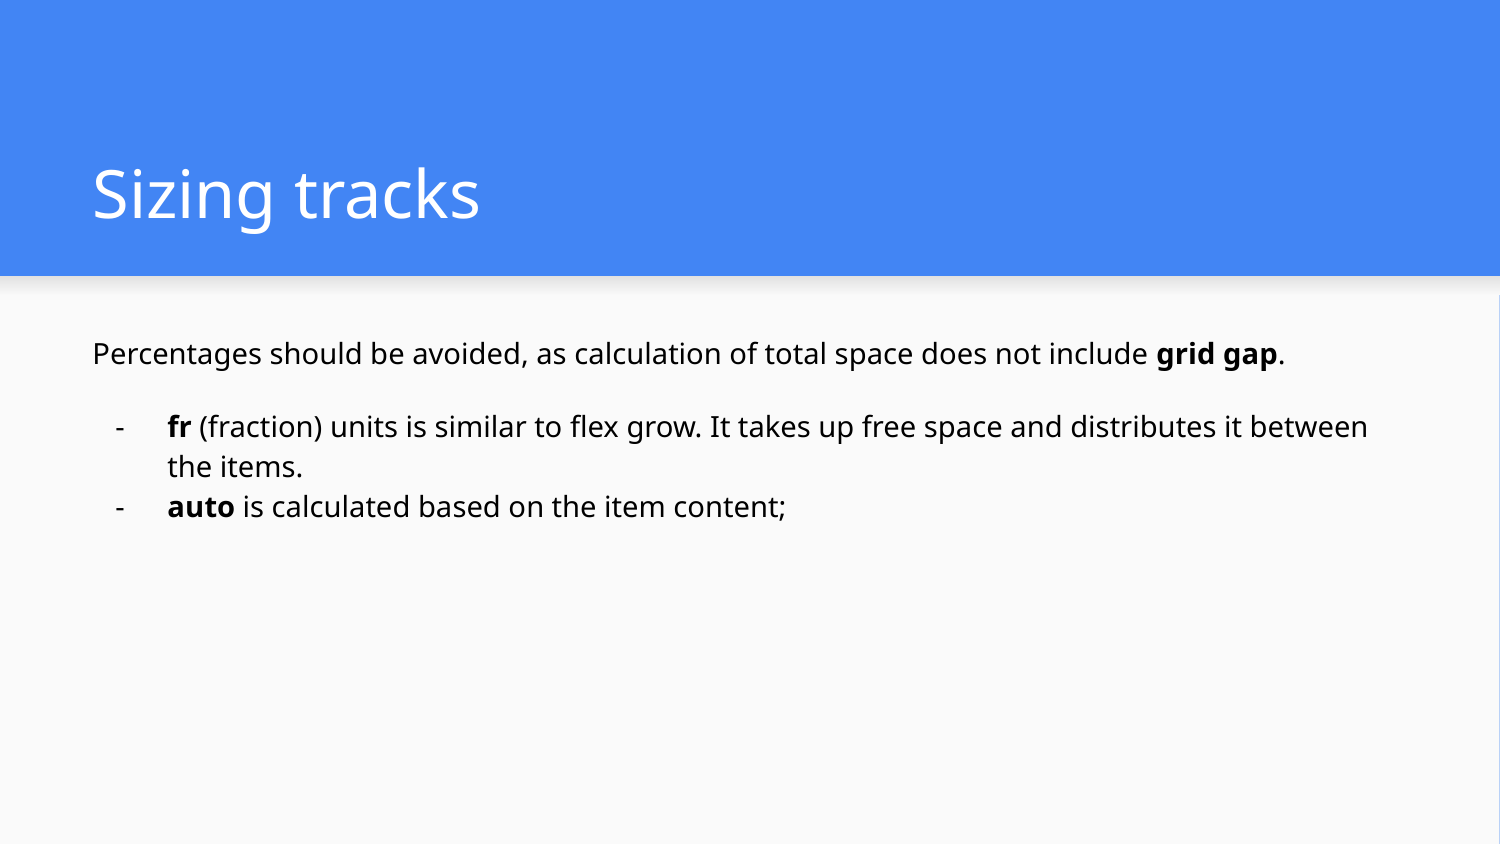

# Sizing tracks
Percentages should be avoided, as calculation of total space does not include grid gap.
fr (fraction) units is similar to flex grow. It takes up free space and distributes it between the items.
auto is calculated based on the item content;